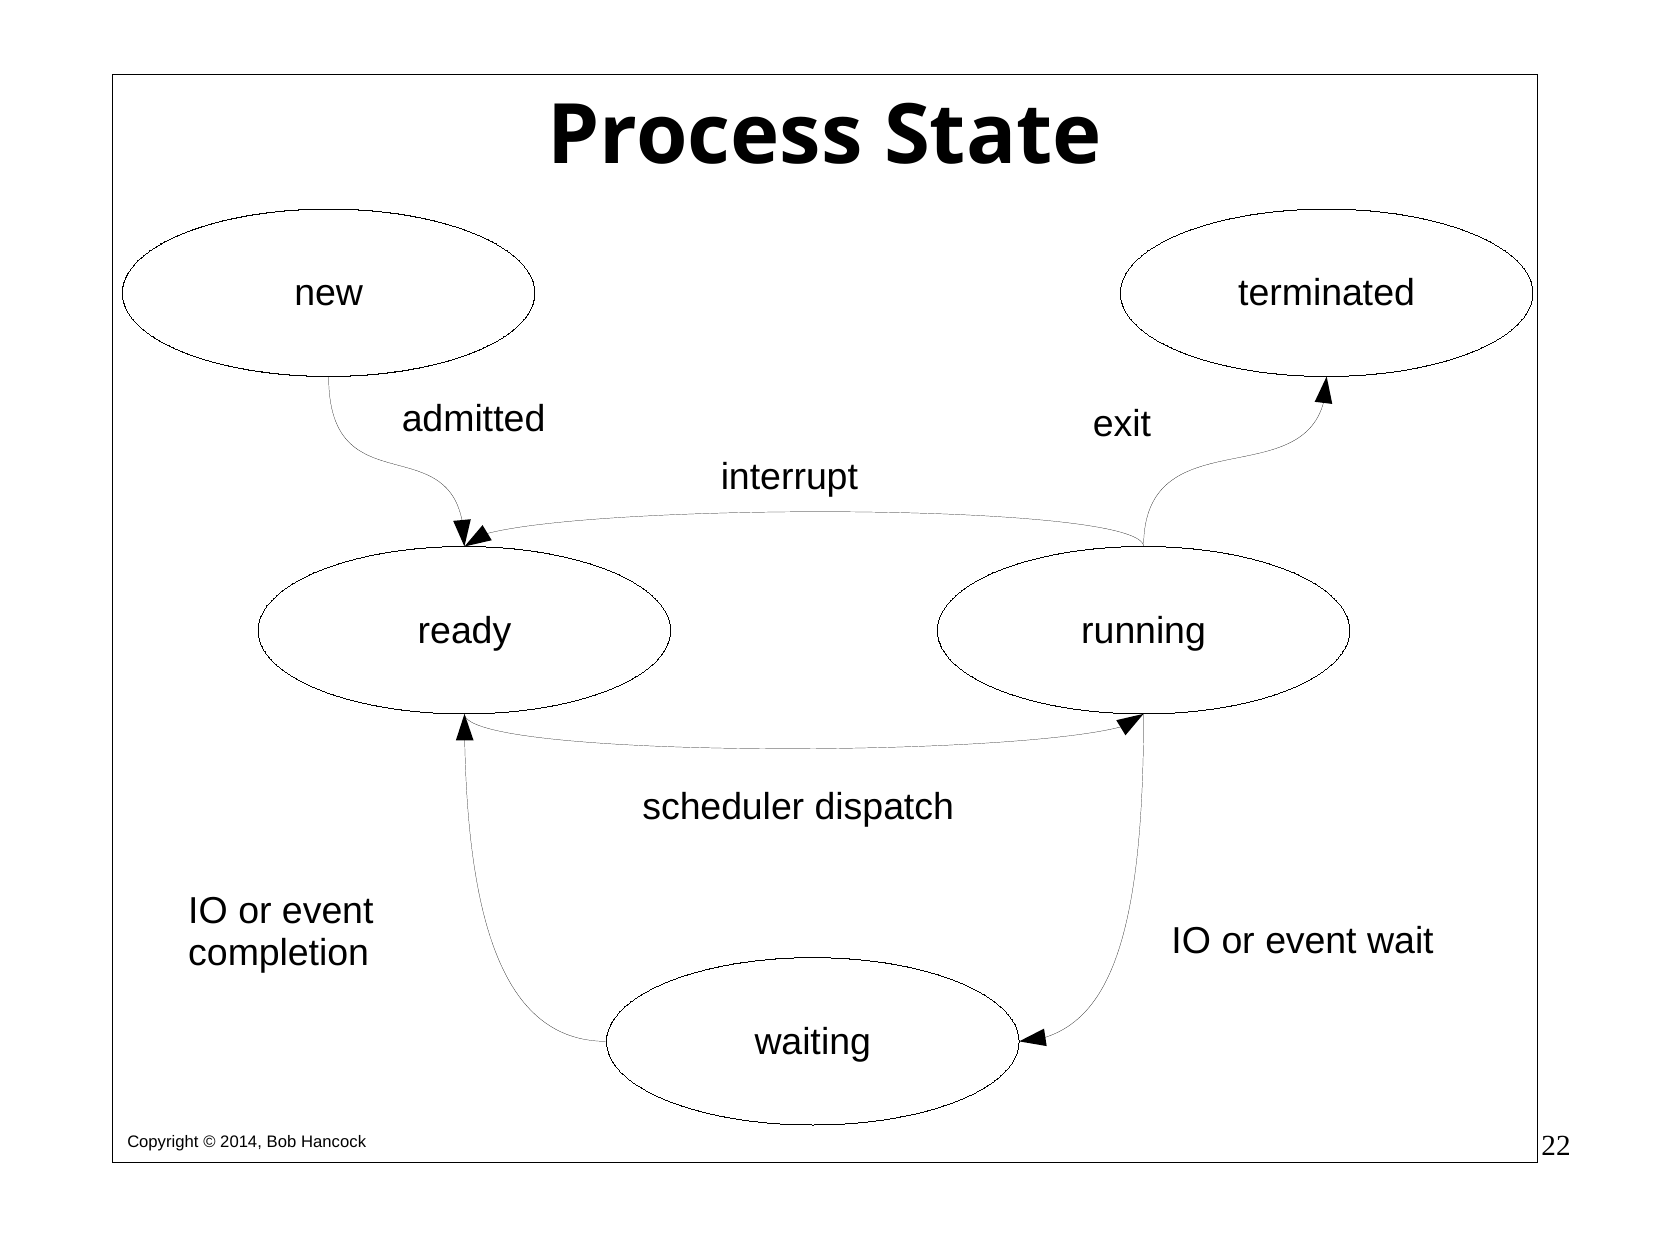

# Process State
new
terminated
admitted
exit
interrupt
ready
running
scheduler dispatch
IO or event
completion
IO or event wait
waiting
Copyright © 2014, Bob Hancock
22